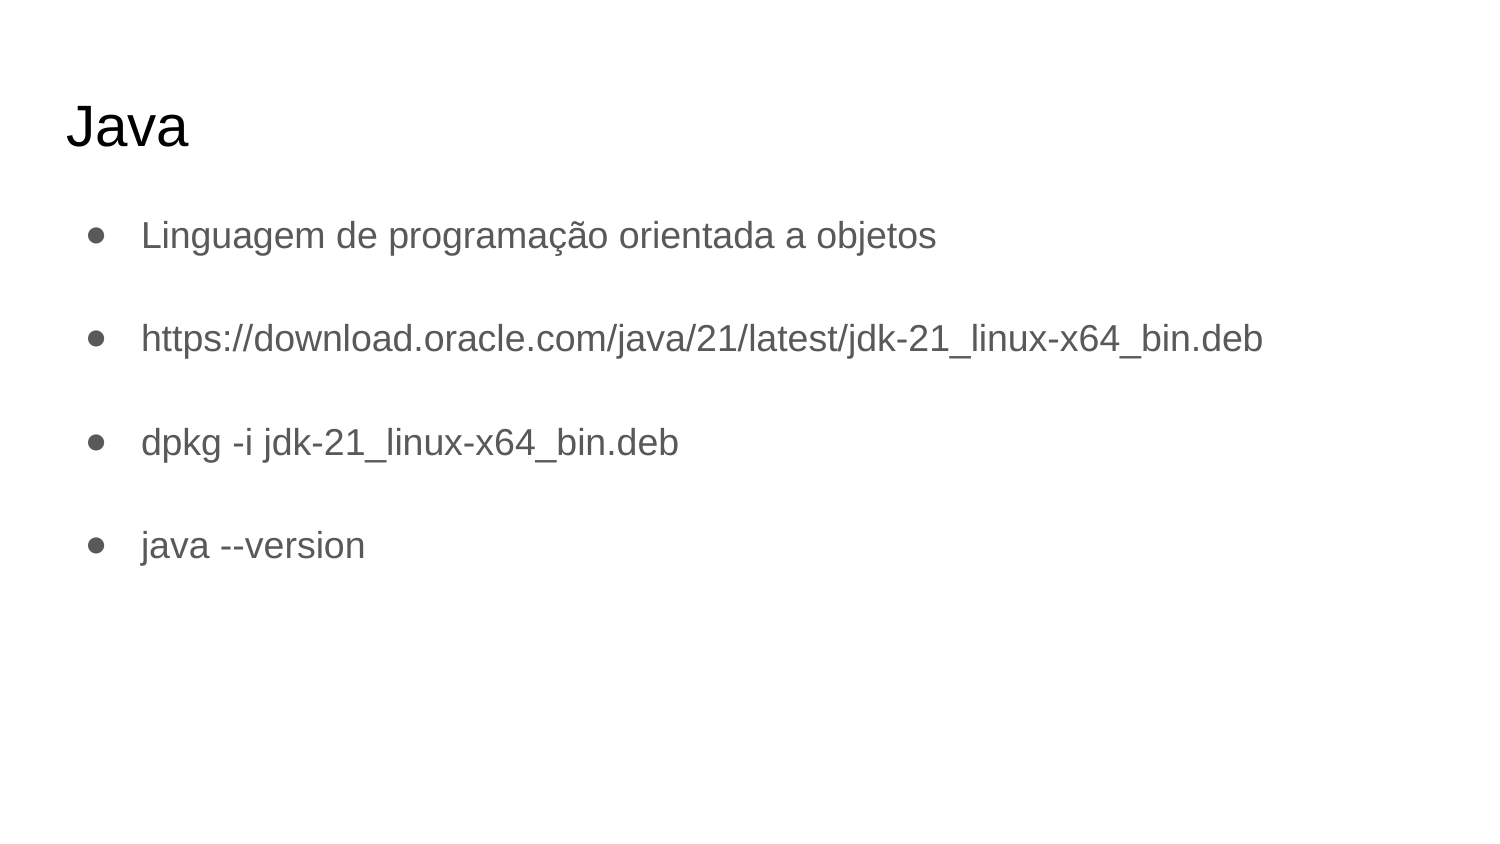

# Java
Linguagem de programação orientada a objetos
https://download.oracle.com/java/21/latest/jdk-21_linux-x64_bin.deb
dpkg -i jdk-21_linux-x64_bin.deb
java --version